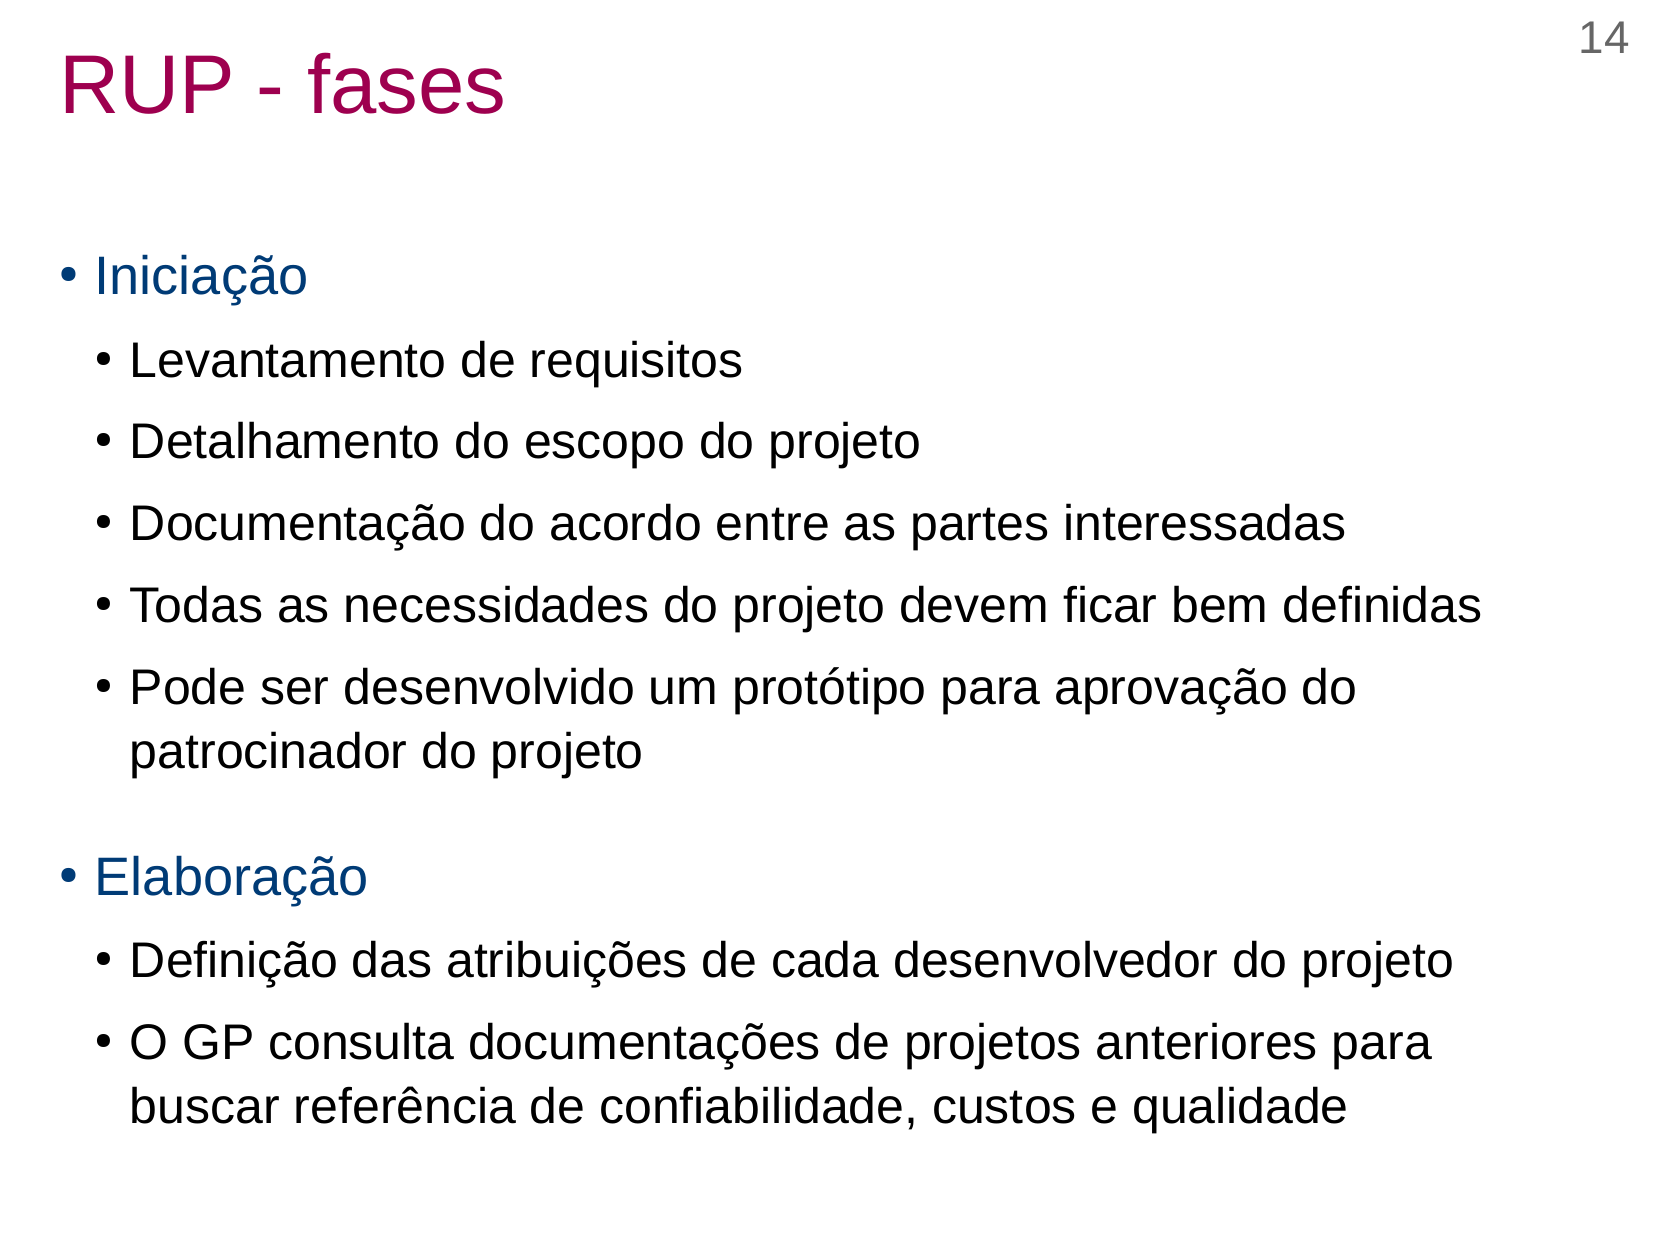

14
# RUP - fases
Iniciação
Levantamento de requisitos
Detalhamento do escopo do projeto
Documentação do acordo entre as partes interessadas
Todas as necessidades do projeto devem ficar bem definidas
Pode ser desenvolvido um protótipo para aprovação do patrocinador do projeto
Elaboração
Definição das atribuições de cada desenvolvedor do projeto
O GP consulta documentações de projetos anteriores para buscar referência de confiabilidade, custos e qualidade